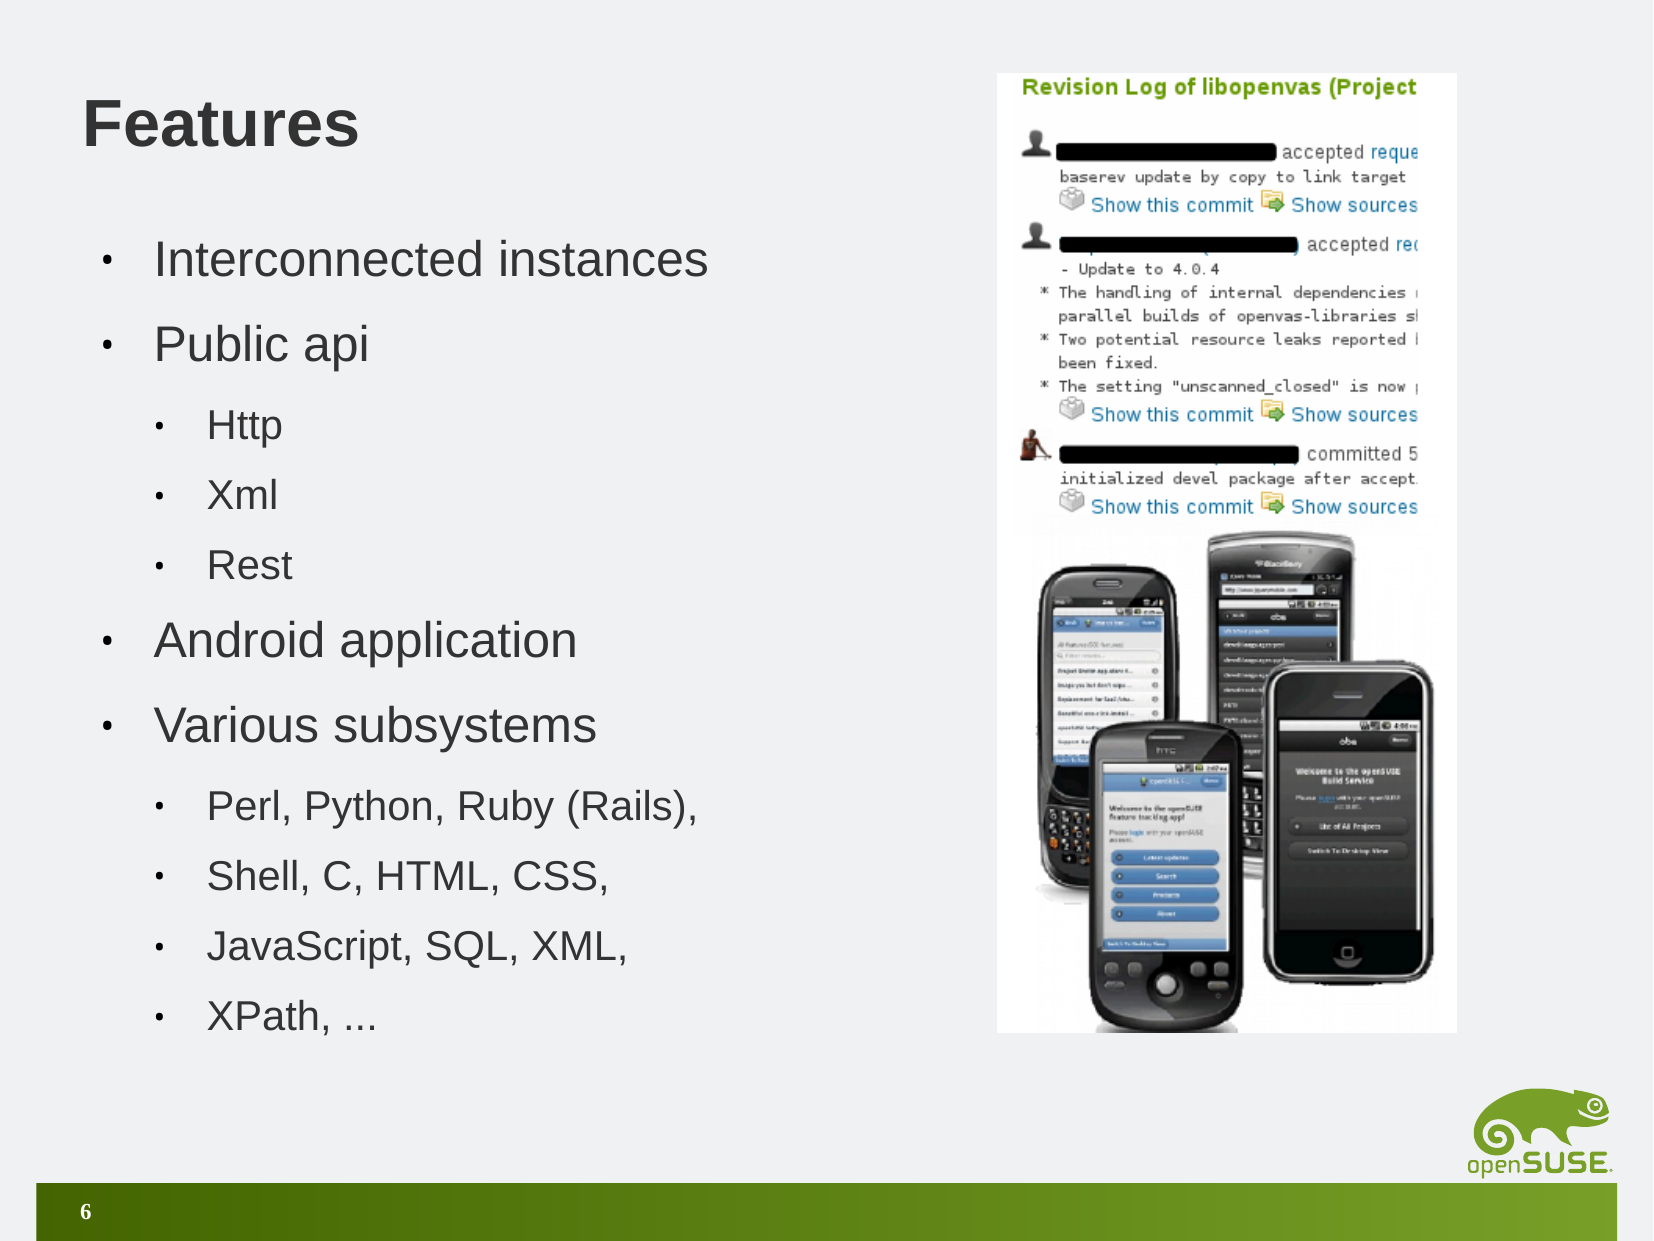

# Features
Interconnected instances
Public api
Http
Xml
Rest
Android application
Various subsystems
Perl, Python, Ruby (Rails),
Shell, C, HTML, CSS,
JavaScript, SQL, XML,
XPath, ...
6